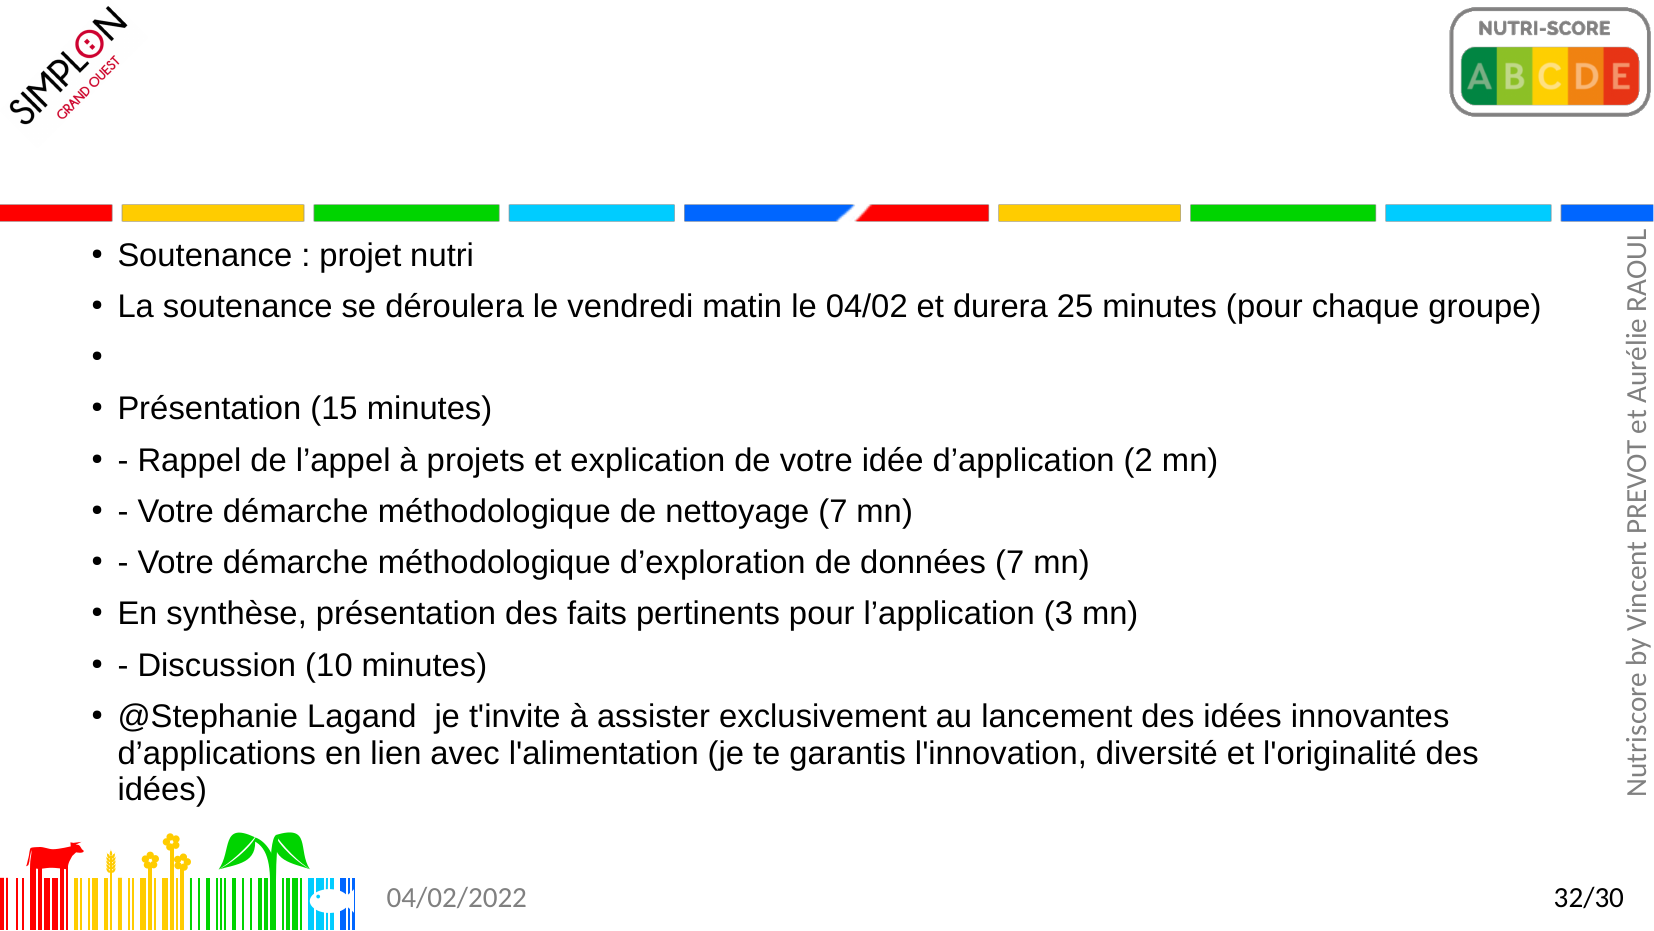

#
Soutenance : projet nutri
La soutenance se déroulera le vendredi matin le 04/02 et durera 25 minutes (pour chaque groupe)
Présentation (15 minutes)
- Rappel de l’appel à projets et explication de votre idée d’application (2 mn)
- Votre démarche méthodologique de nettoyage (7 mn)
- Votre démarche méthodologique d’exploration de données (7 mn)
En synthèse, présentation des faits pertinents pour l’application (3 mn)
- Discussion (10 minutes)
@Stephanie Lagand je t'invite à assister exclusivement au lancement des idées innovantes d’applications en lien avec l'alimentation (je te garantis l'innovation, diversité et l'originalité des idées)
32